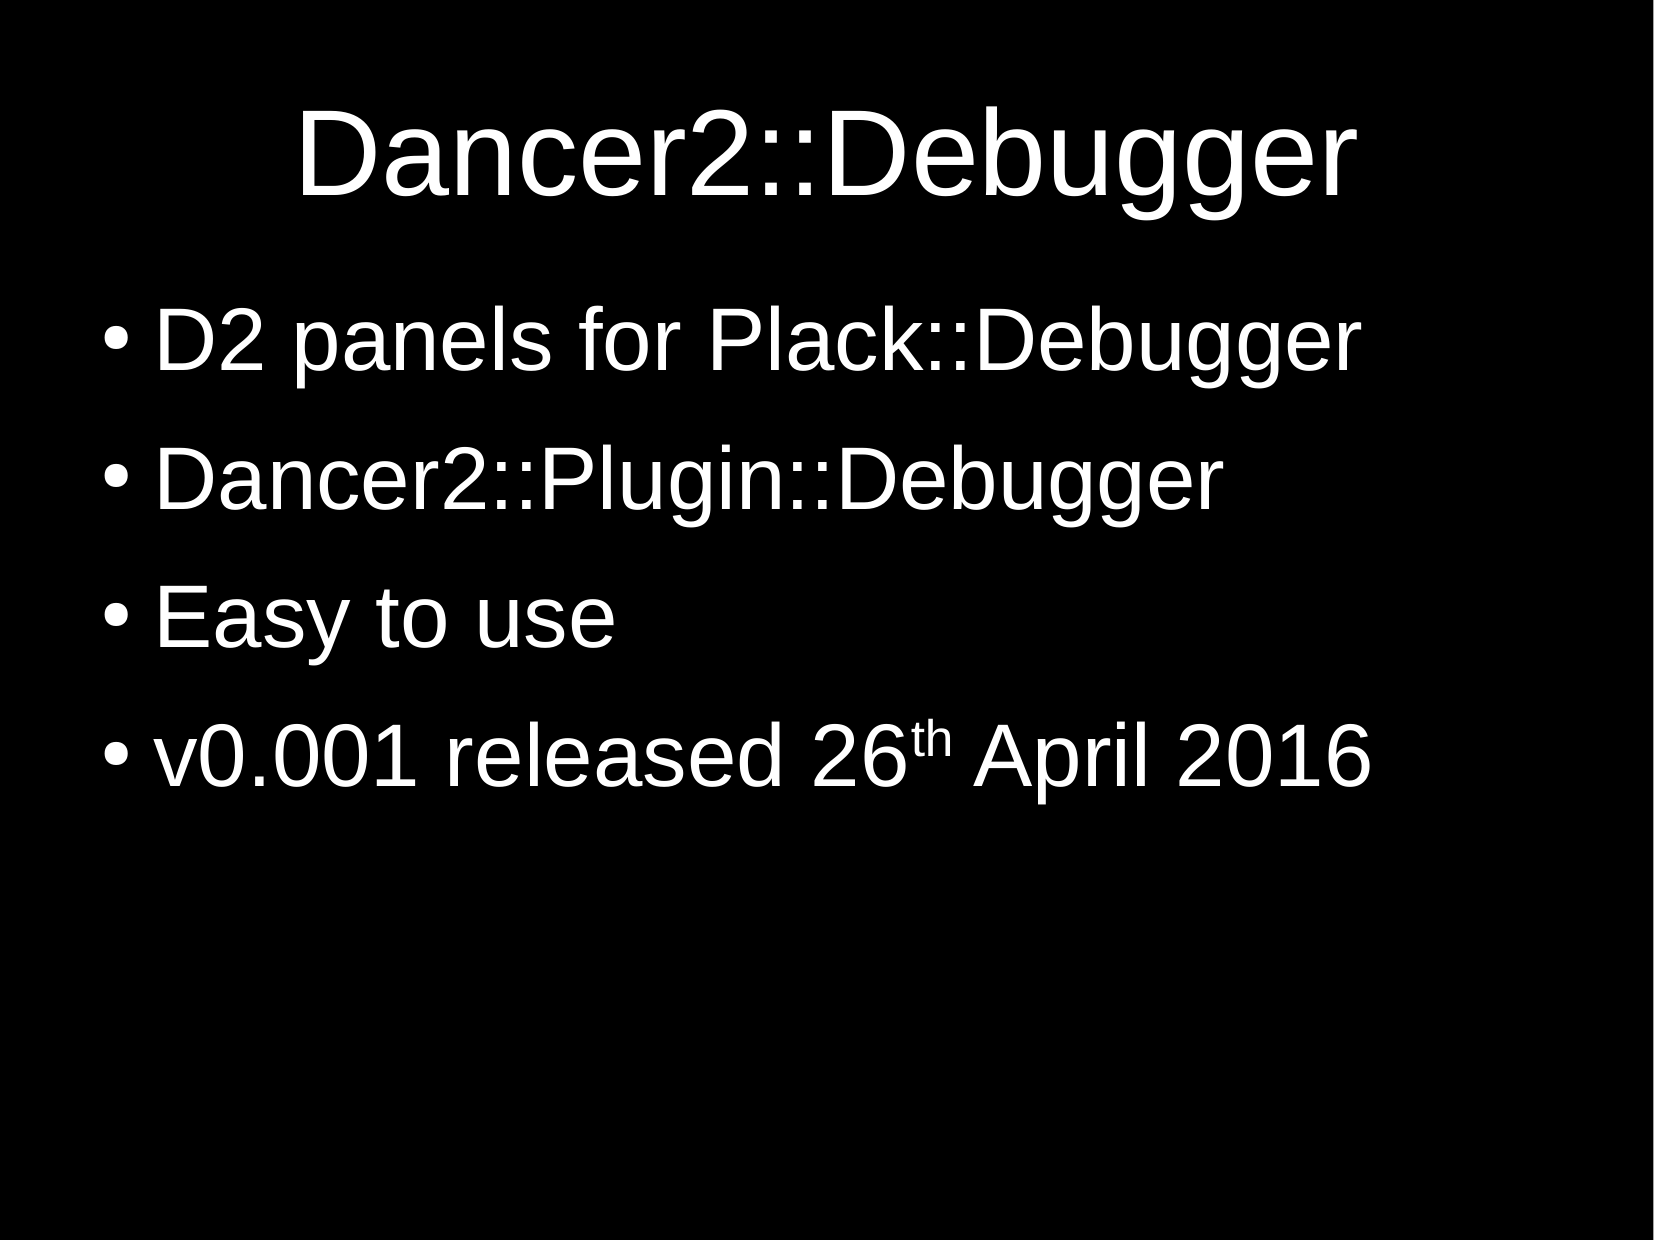

# Dancer2::Debugger
D2 panels for Plack::Debugger
Dancer2::Plugin::Debugger
Easy to use
v0.001 released 26th April 2016